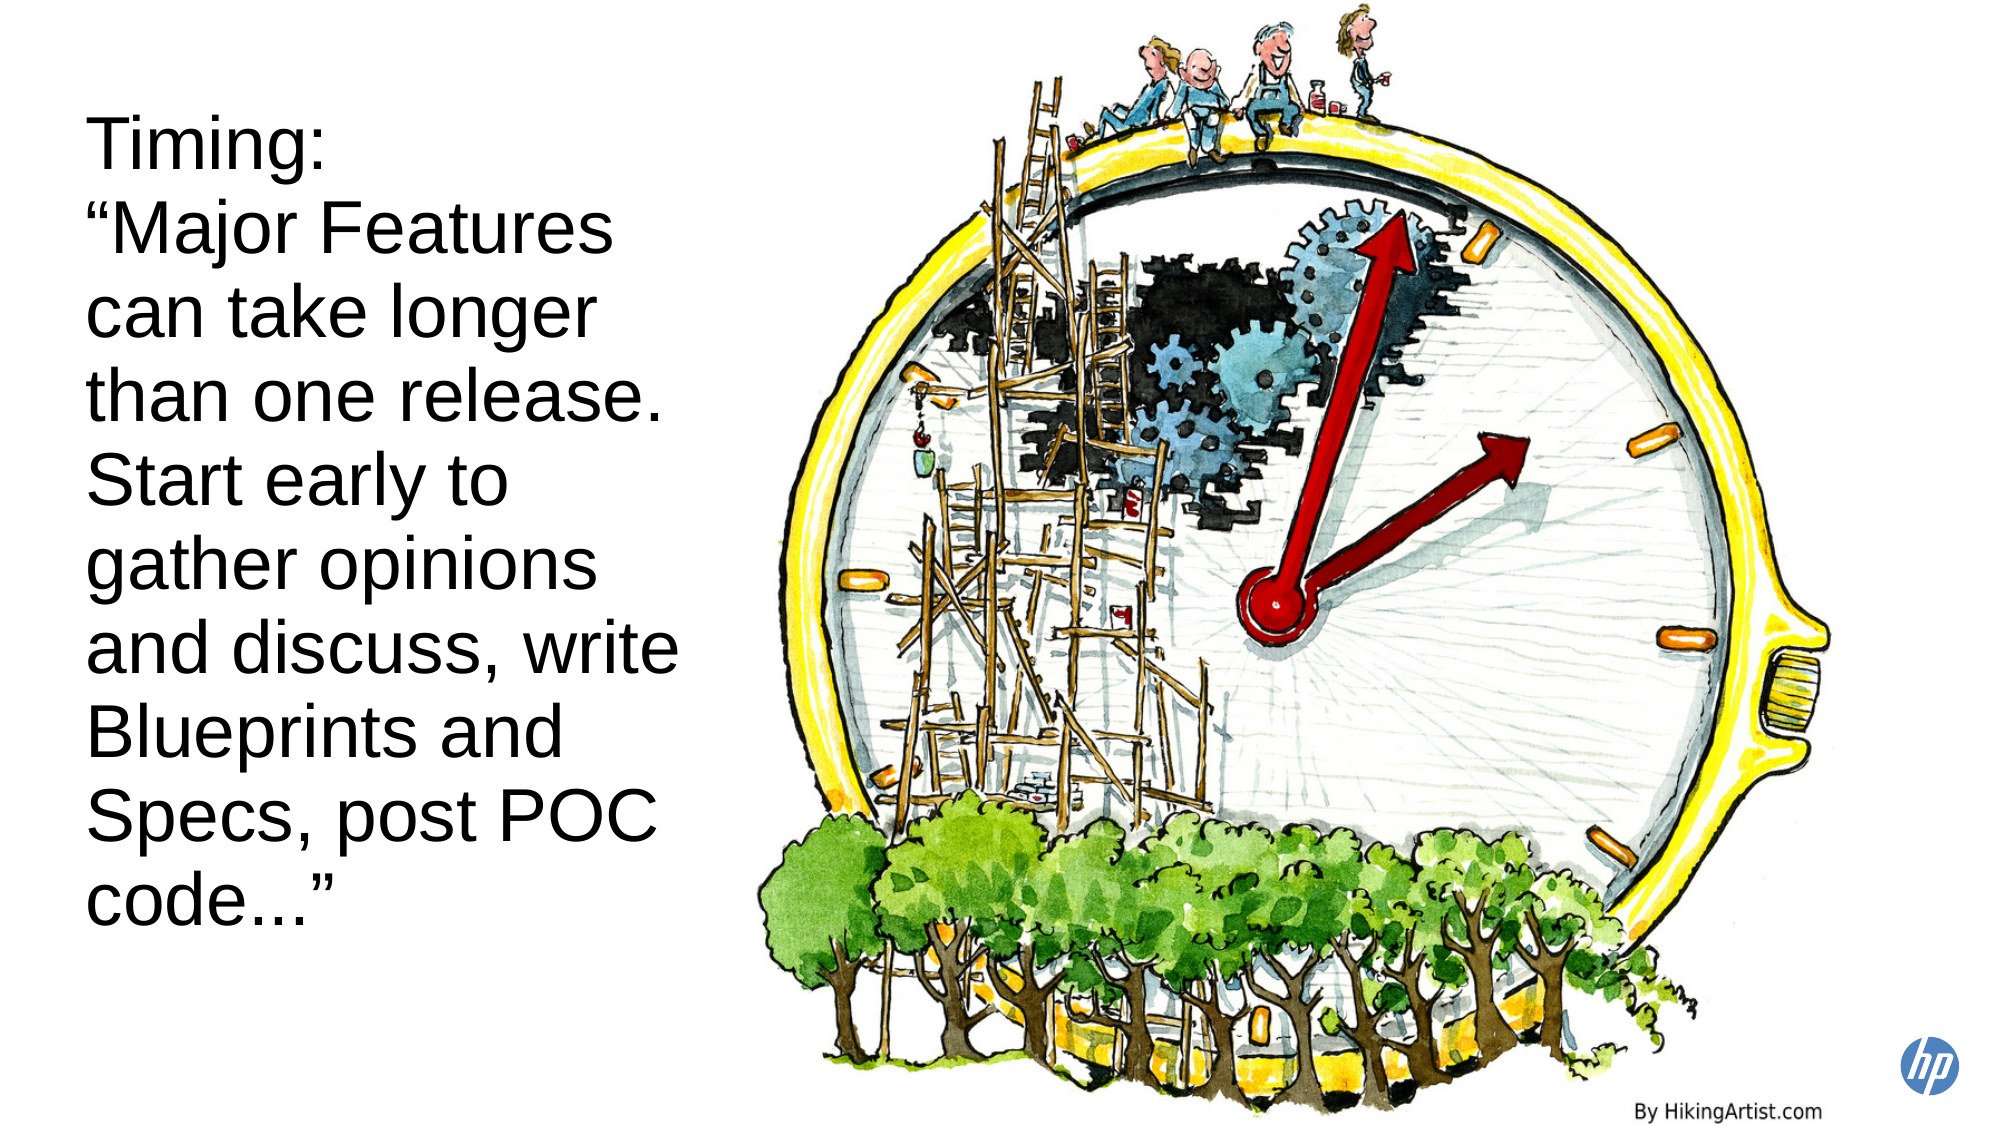

Timing:
“Major Features can take longer than one release. Start early to gather opinions and discuss, write Blueprints and Specs, post POC code...”